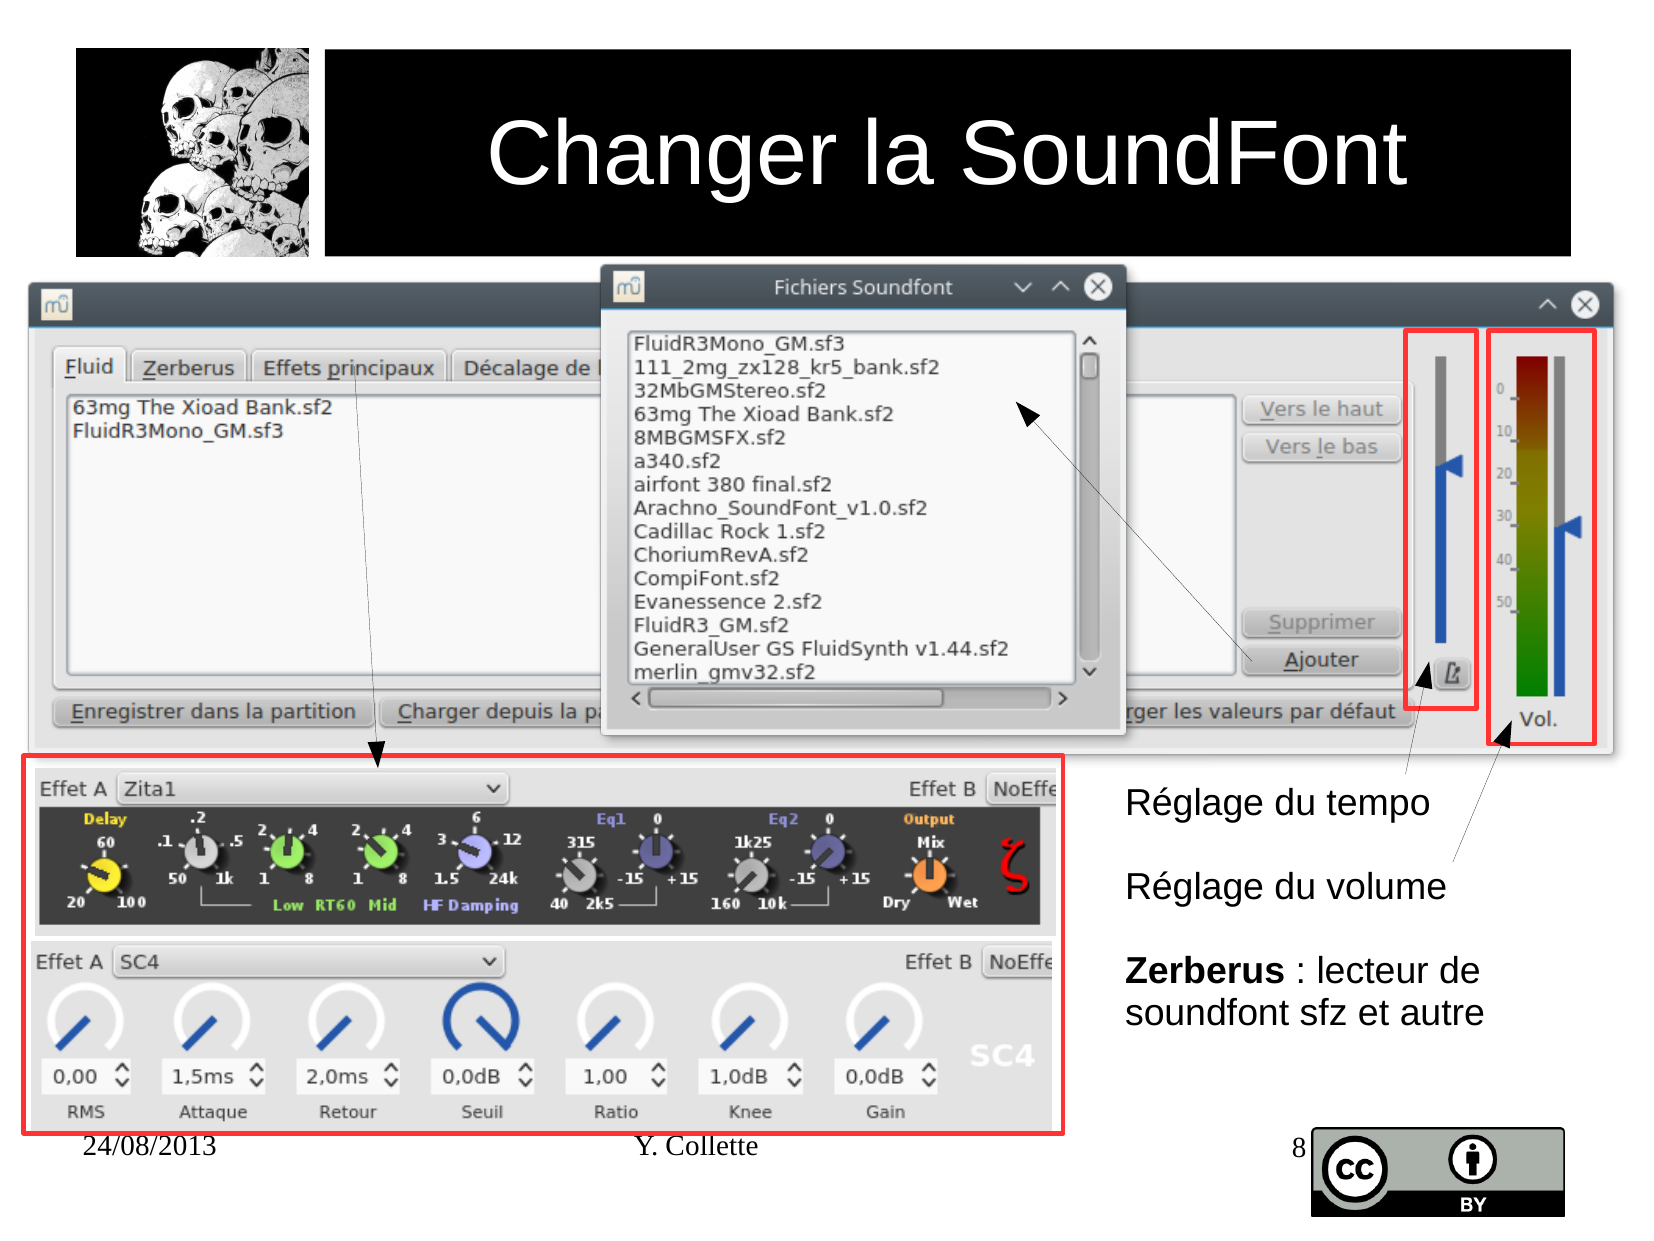

# Changer la SoundFont
Réglage du tempo
Réglage du volume
Zerberus : lecteur de soundfont sfz et autre
Y. Collette
8